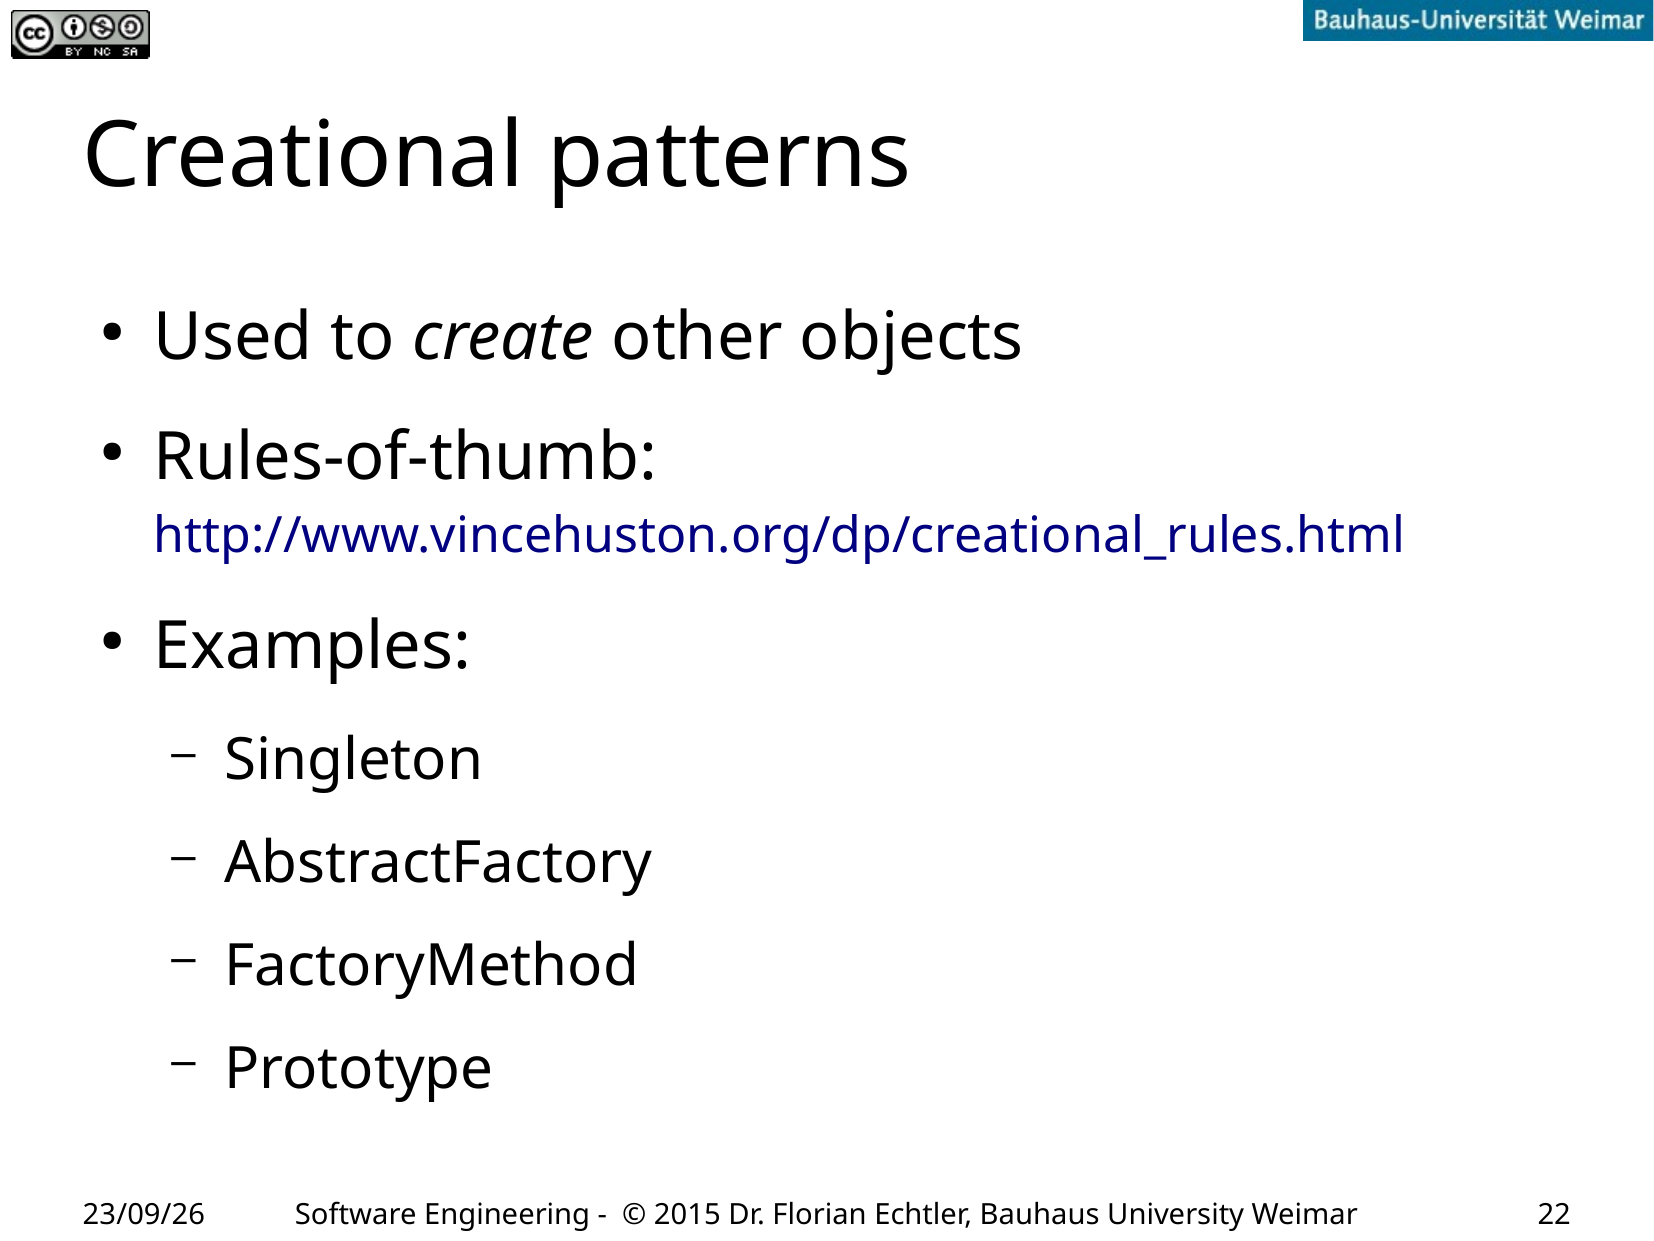

# Creational patterns
Used to create other objects
Rules-of-thumb: http://www.vincehuston.org/dp/creational_rules.html
Examples:
Singleton
AbstractFactory
FactoryMethod
Prototype
Software Engineering - © 2015 Dr. Florian Echtler, Bauhaus University Weimar
22